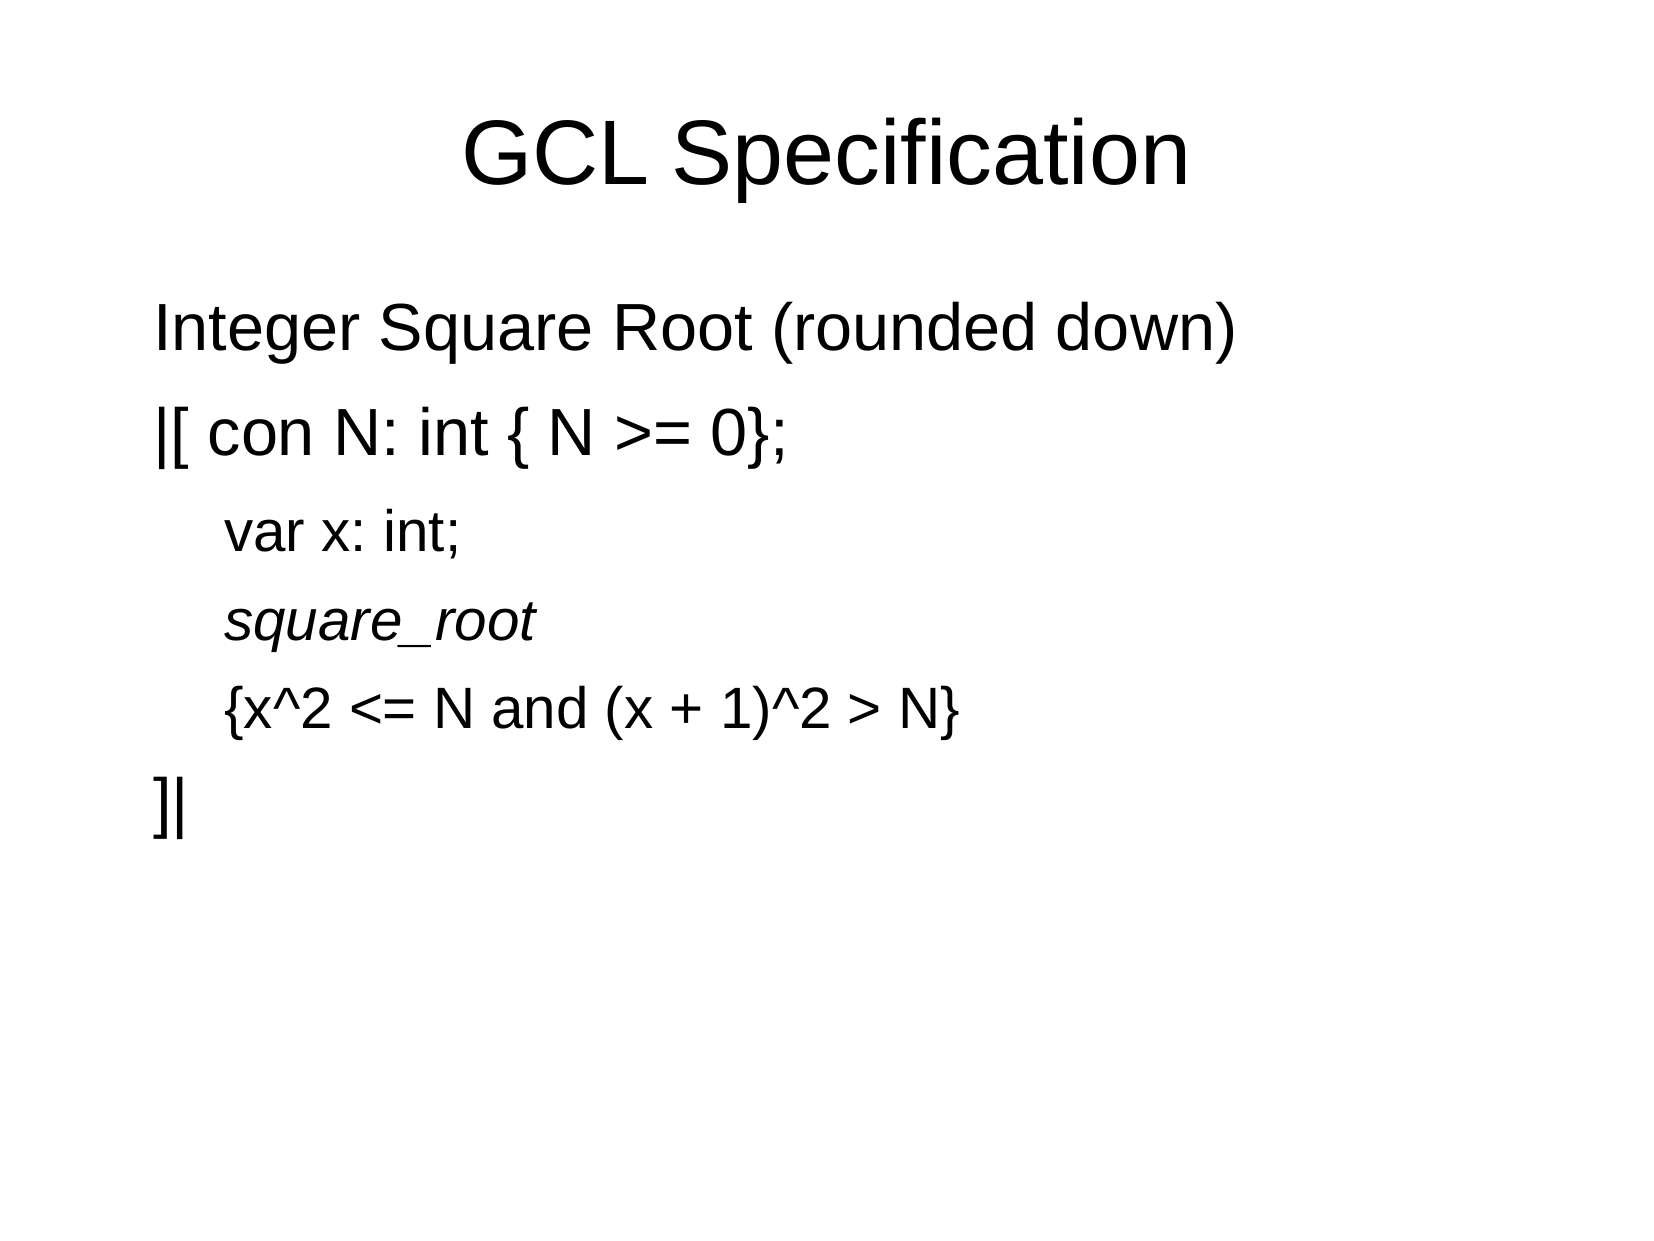

# GCL Specification
Integer Square Root (rounded down)
|[ con N: int { N >= 0};
var x: int;
square_root
{x^2 <= N and (x + 1)^2 > N}
]|